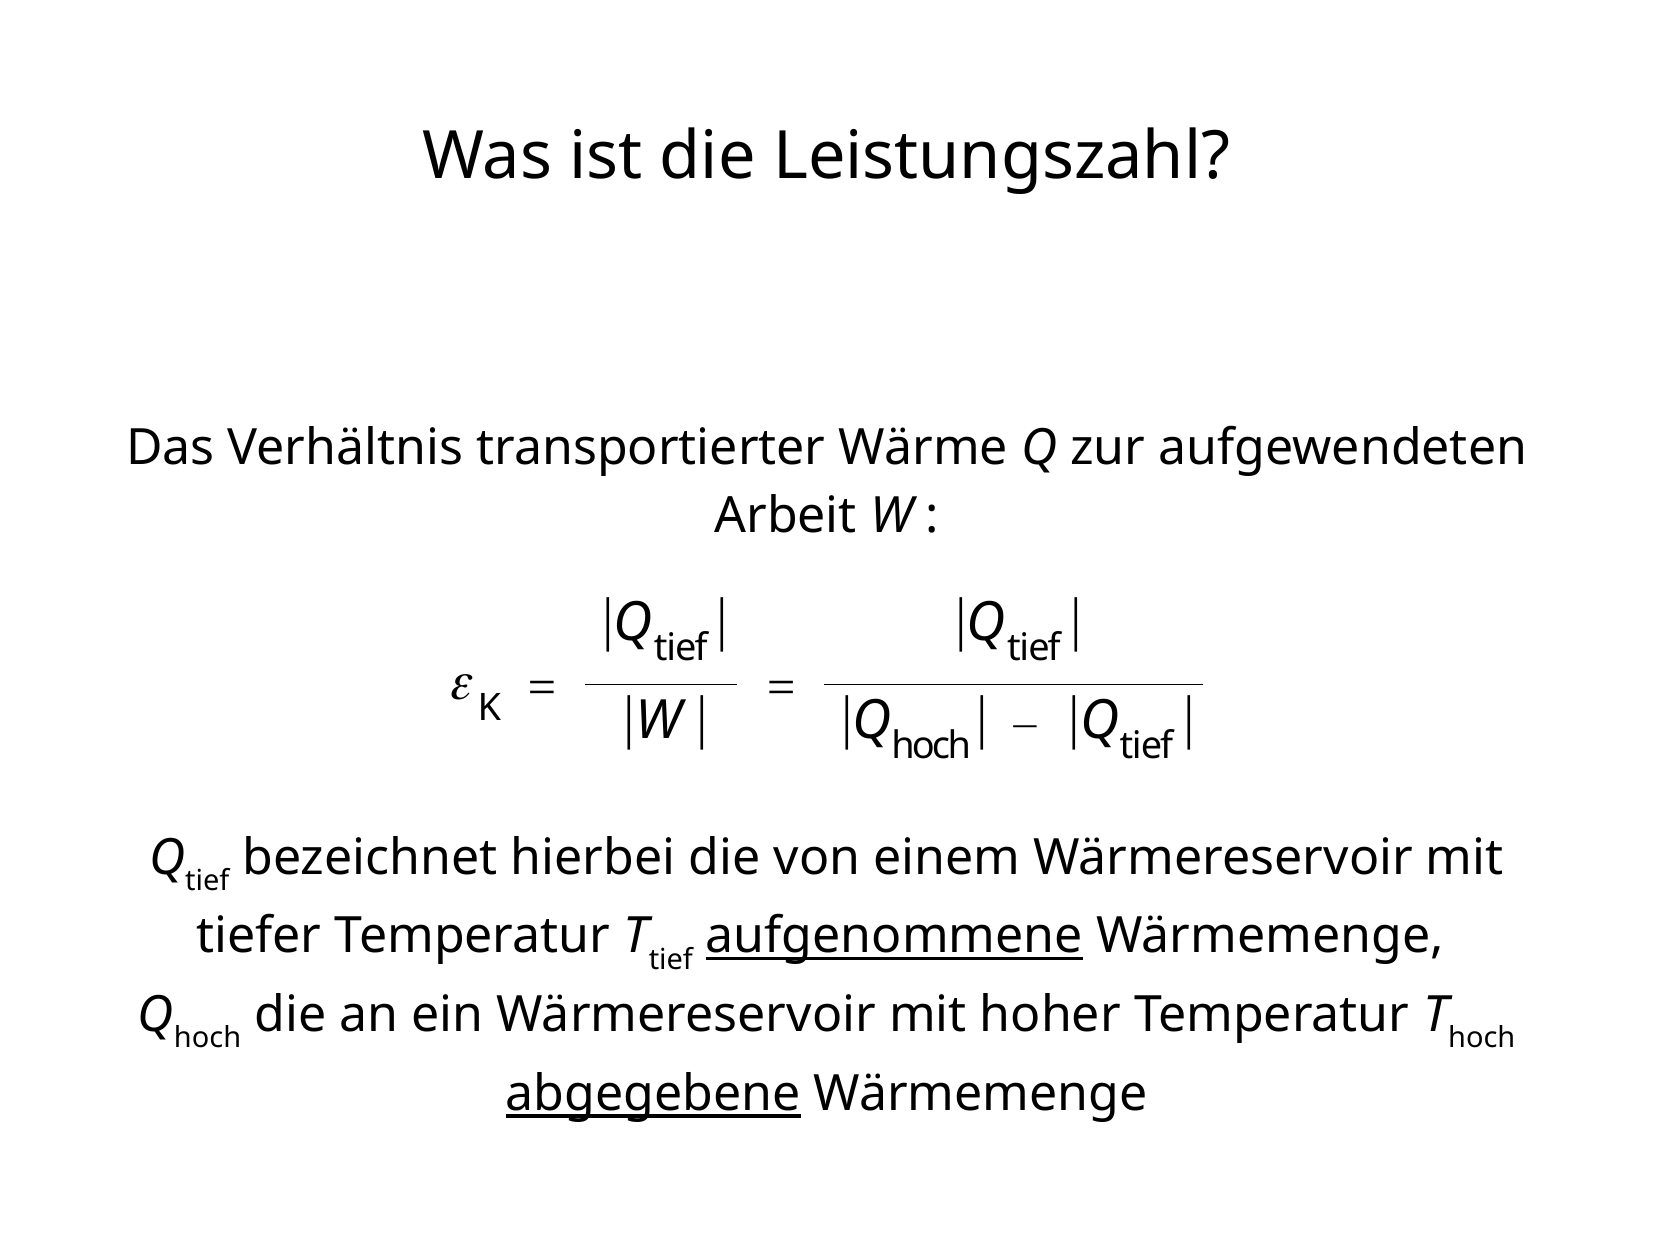

# Was ist die Leistungszahl?
Das Verhältnis transportierter Wärme Q zur aufgewendeten Arbeit W :
Qtief bezeichnet hierbei die von einem Wärmereservoir mit tiefer Temperatur Ttief aufgenommene Wärmemenge,
Qhoch die an ein Wärmereservoir mit hoher Temperatur Thoch abgegebene Wärmemenge